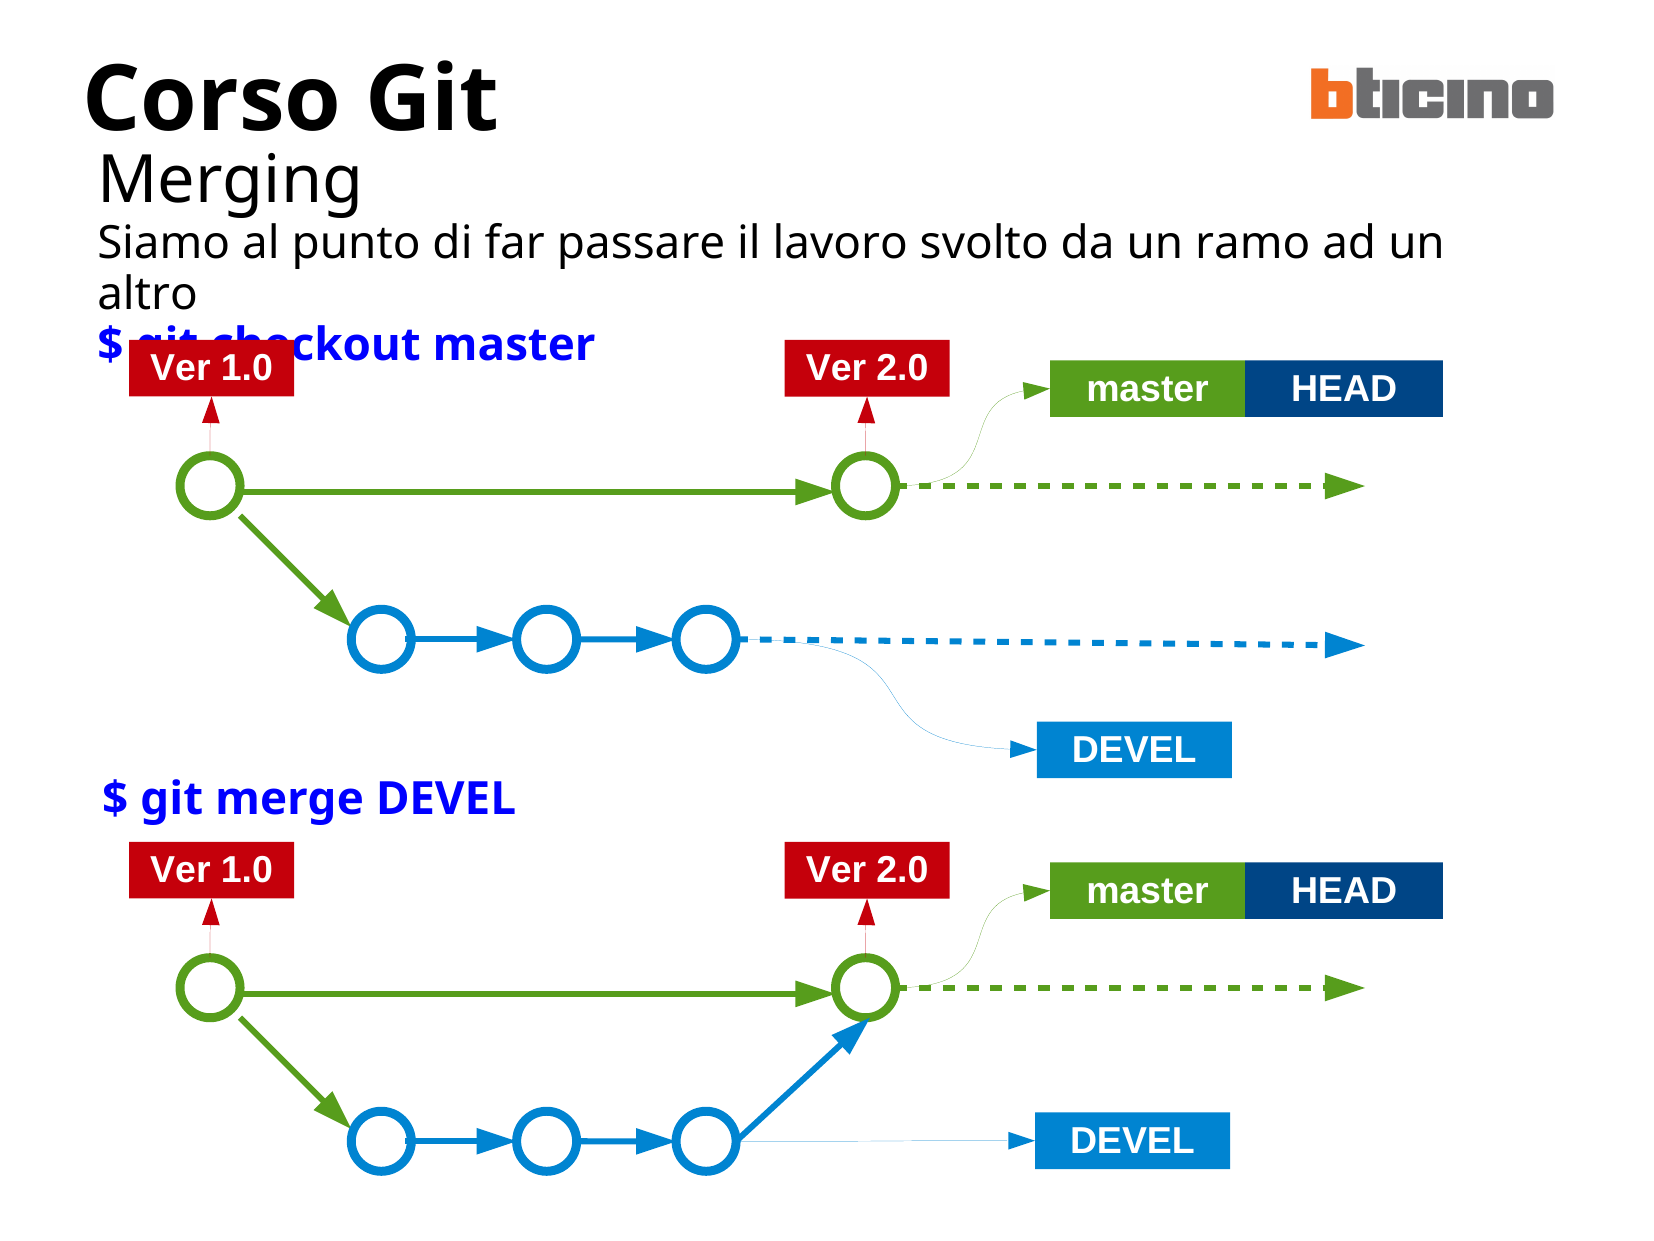

# Corso Git
Merging
Siamo al punto di far passare il lavoro svolto da un ramo ad un altro
$ git checkout master
Ver 1.0
Ver 2.0
master
HEAD
DEVEL
$ git merge DEVEL
Ver 1.0
Ver 2.0
master
HEAD
DEVEL